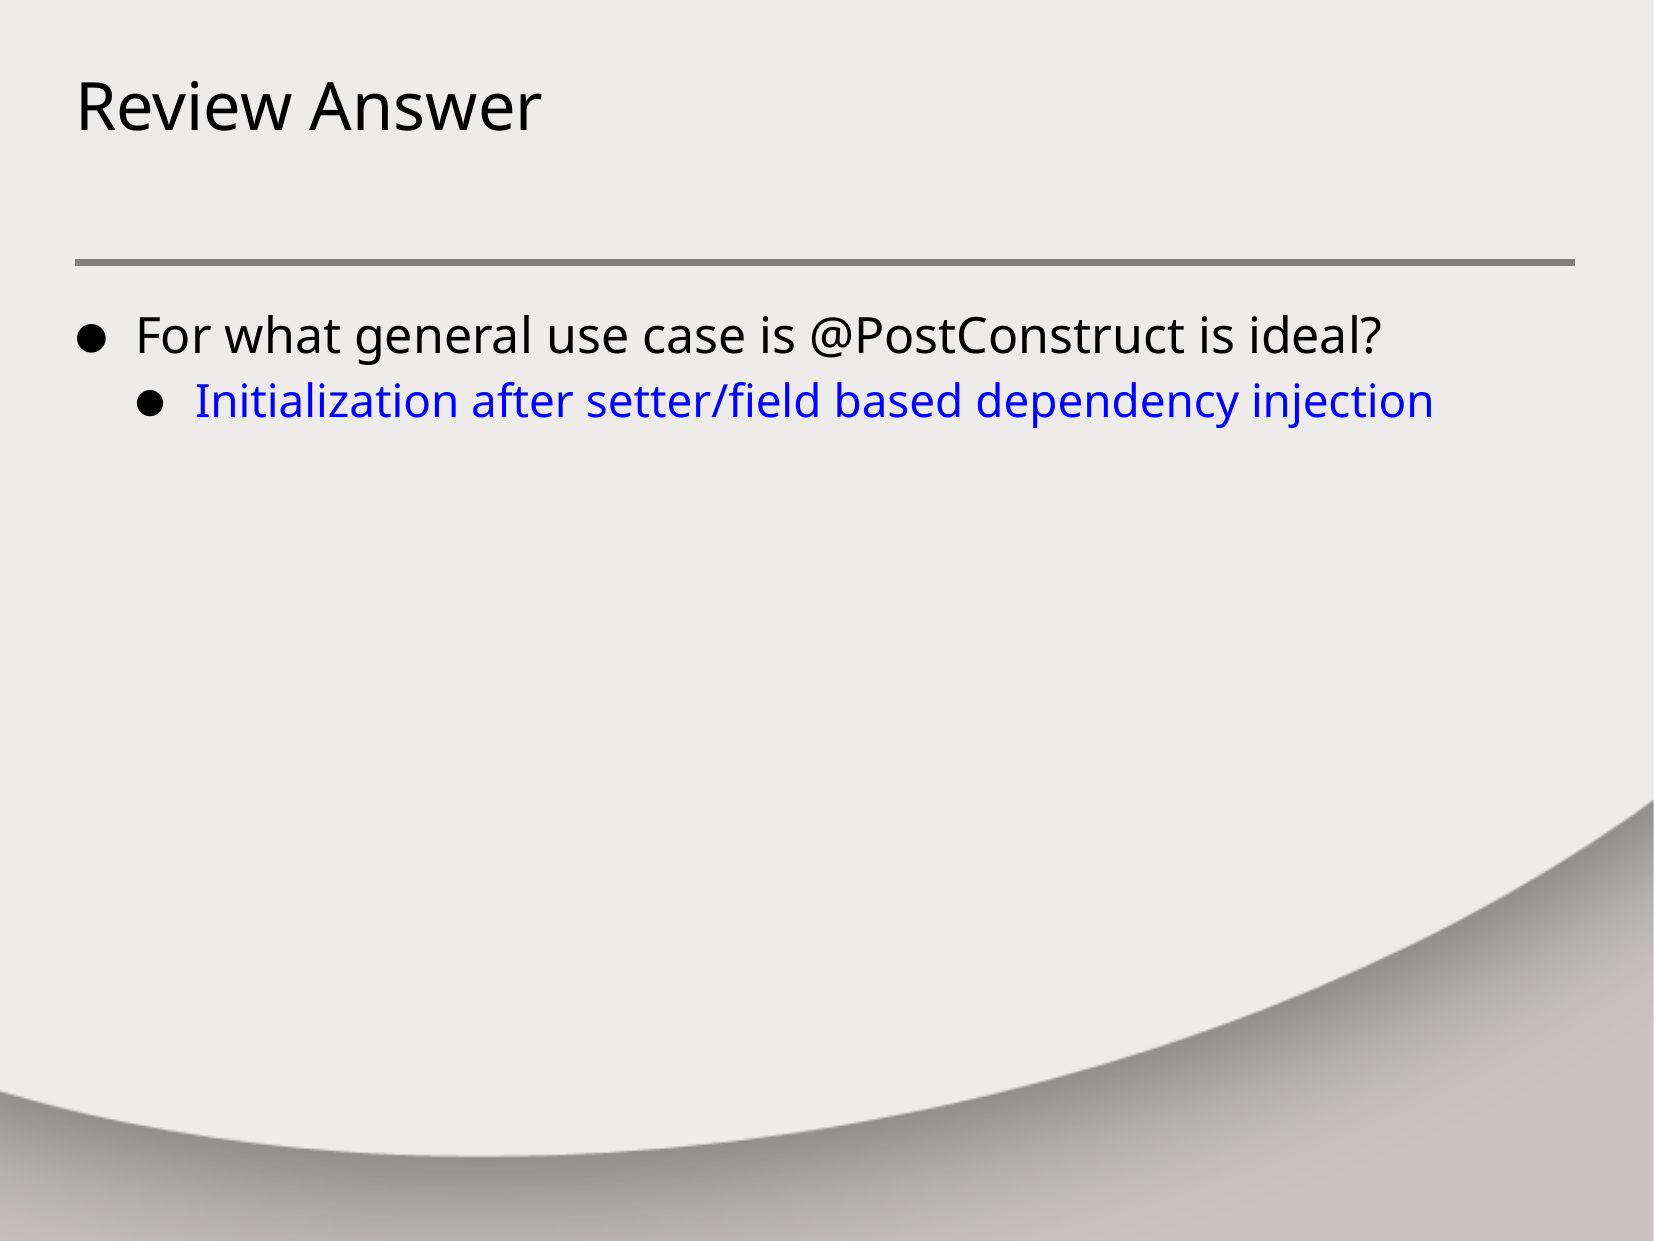

# Review Answer
For what general use case is @PostConstruct is ideal?
Initialization after setter/field based dependency injection